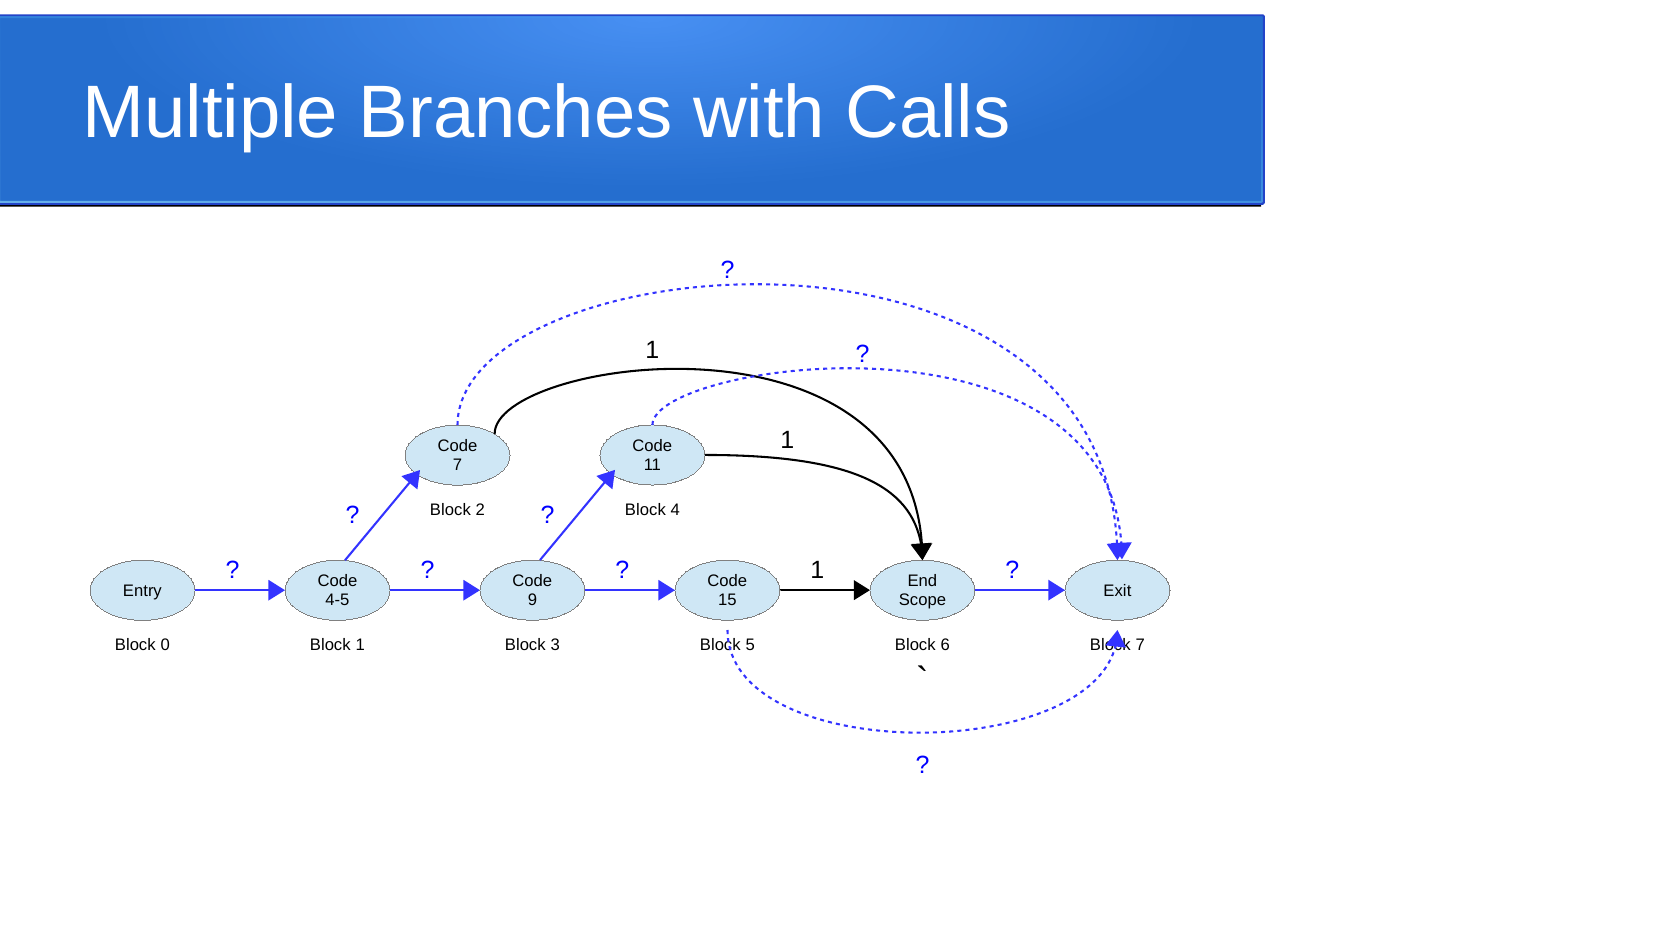

# Multiple Branches with Calls
?
1
?
Code
11
1
Code
7
Block 2
Block 4
?
?
?
?
?
?
1
Code
9
Code
15
End
Scope
Exit
Entry
Code
4-5
Block 0
Block 1
Block 3
Block 5
Block 6
Block 7
?